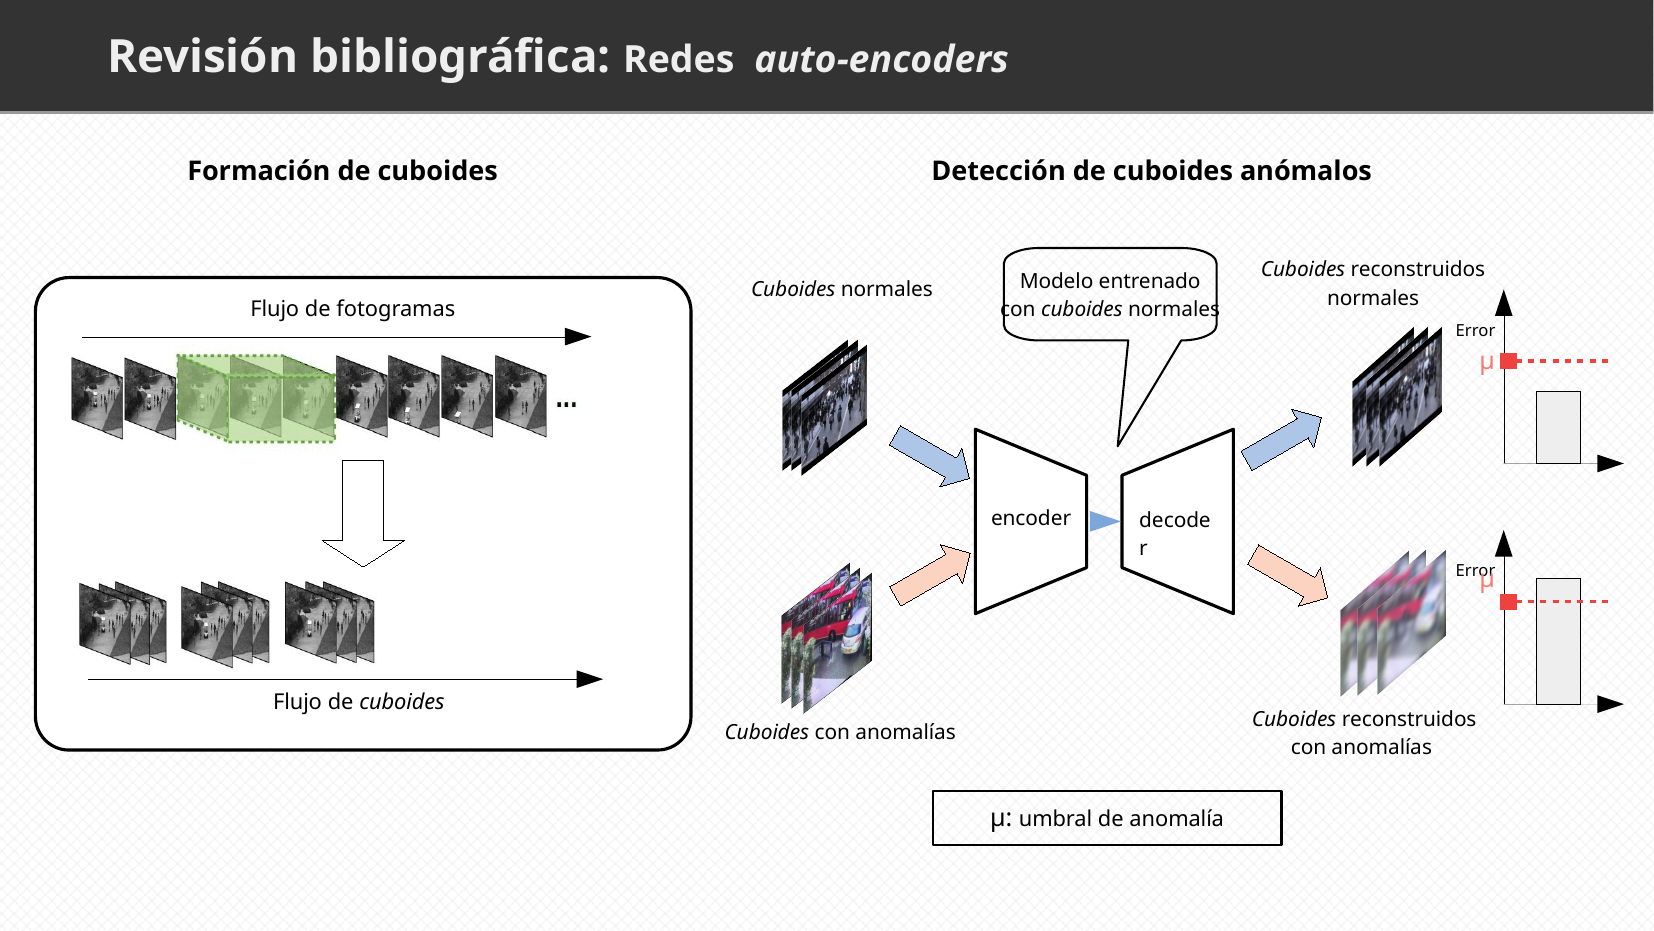

Revisión bibliográfica: Redes auto-encoders
Formación de cuboides
Detección de cuboides anómalos
Cuboides reconstruidos normales
Modelo entrenado
con cuboides normales
Cuboides normales
Flujo de fotogramas
Error
μ
encoder
decoder
Error
μ
Flujo de cuboides
Cuboides reconstruidos con anomalías
Cuboides con anomalías
μ: umbral de anomalía